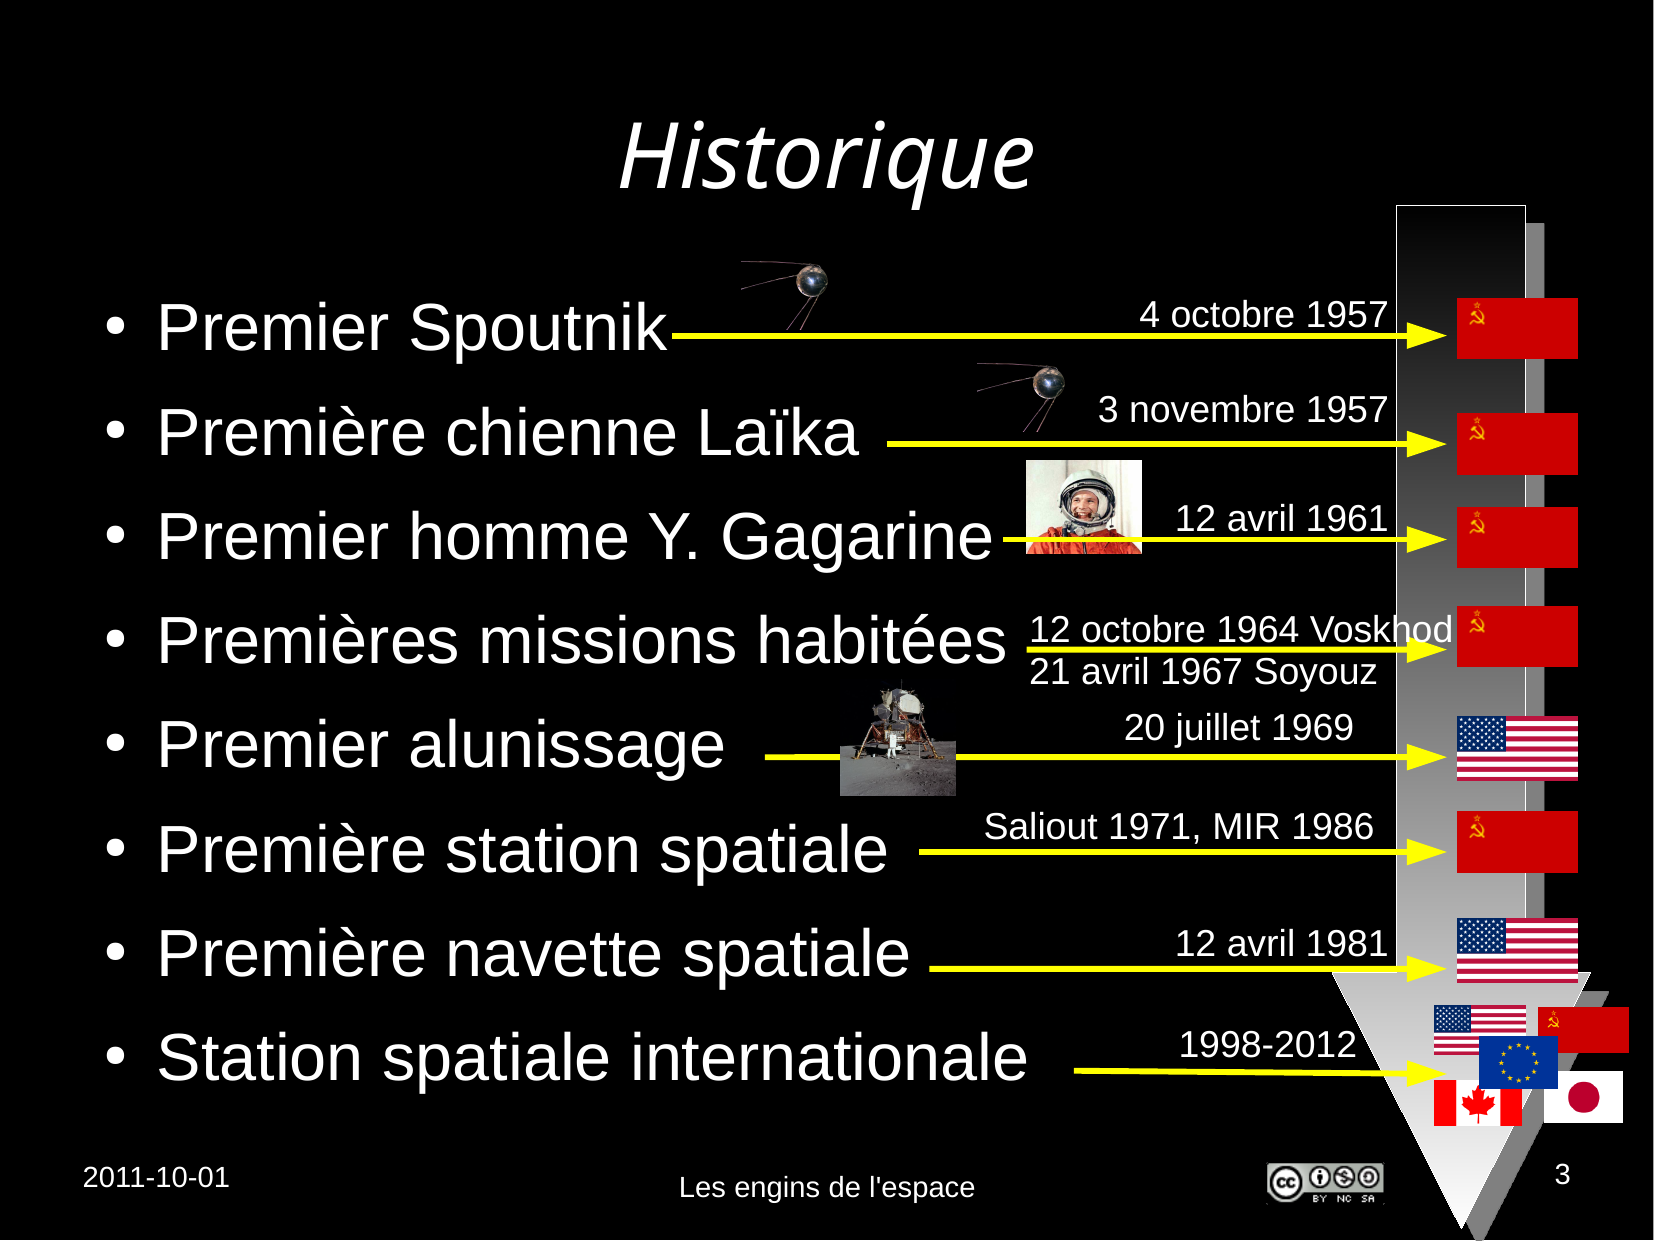

# Historique
4 octobre 1957
Premier Spoutnik
Première chienne Laïka
Premier homme Y. Gagarine
Premières missions habitées
Premier alunissage
Première station spatiale
Première navette spatiale
Station spatiale internationale
3 novembre 1957
12 avril 1961
12 octobre 1964 Voskhod
21 avril 1967 Soyouz
20 juillet 1969
Saliout 1971, MIR 1986
12 avril 1981
1998-2012
3
2011-10-01
Les engins de l'espace